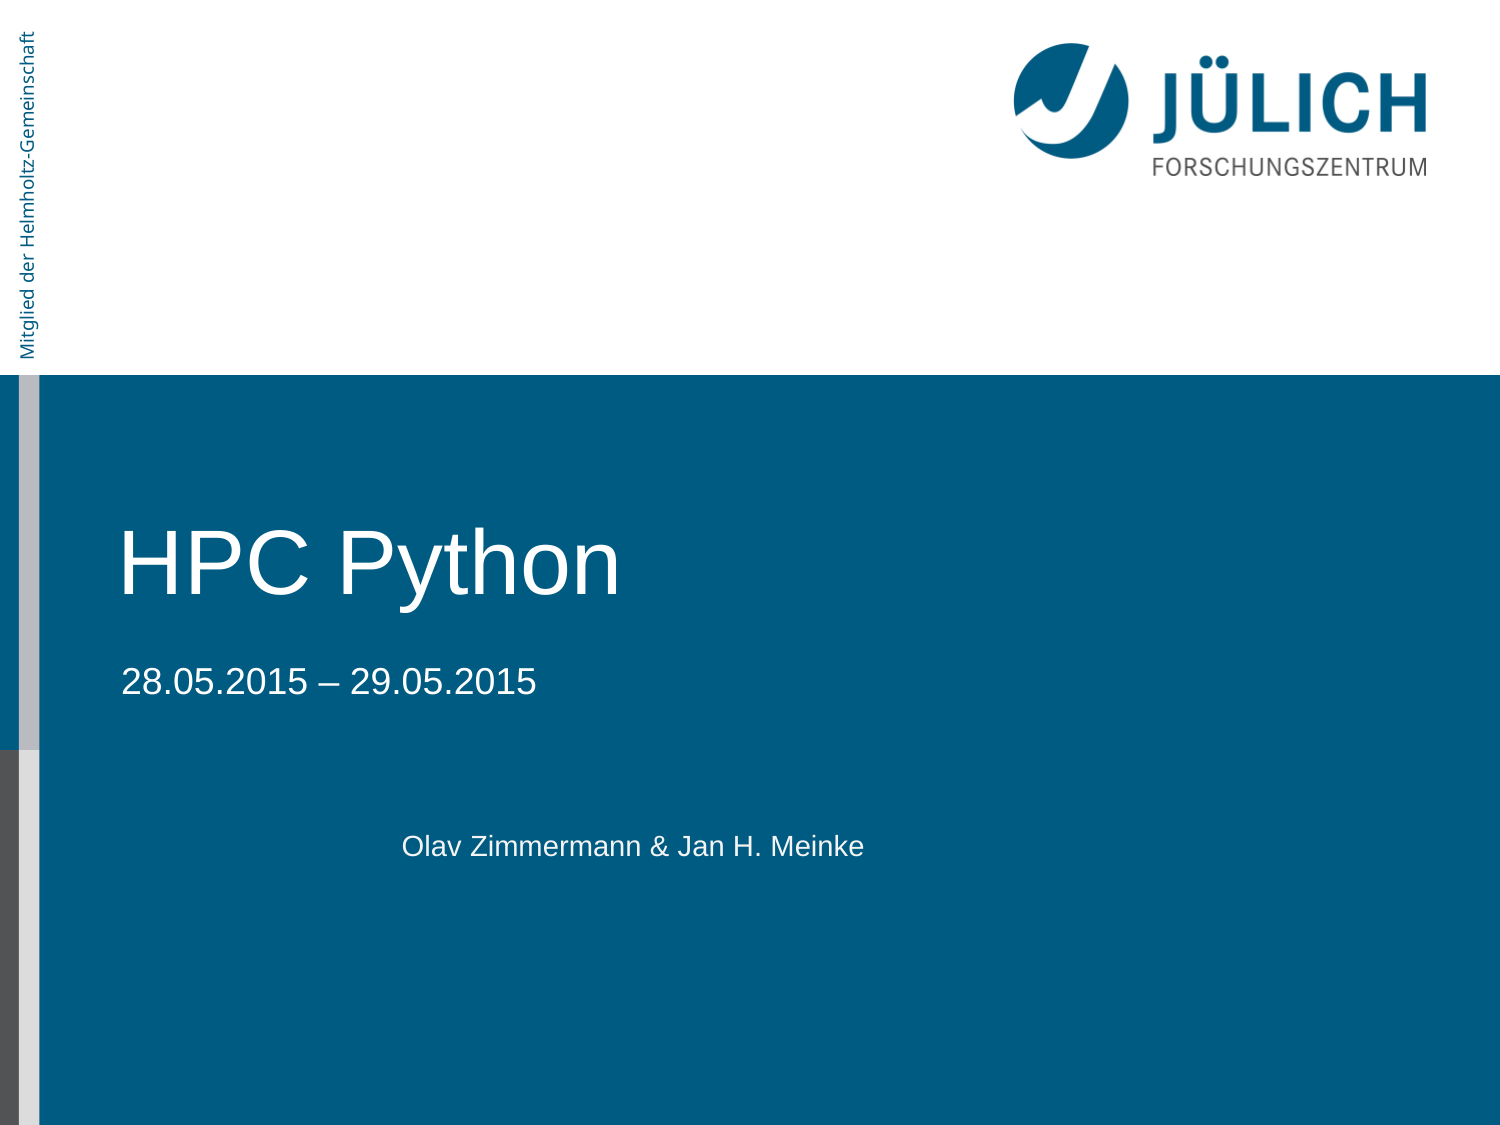

# HPC Python
28.05.2015 – 29.05.2015
Olav Zimmermann & Jan H. Meinke